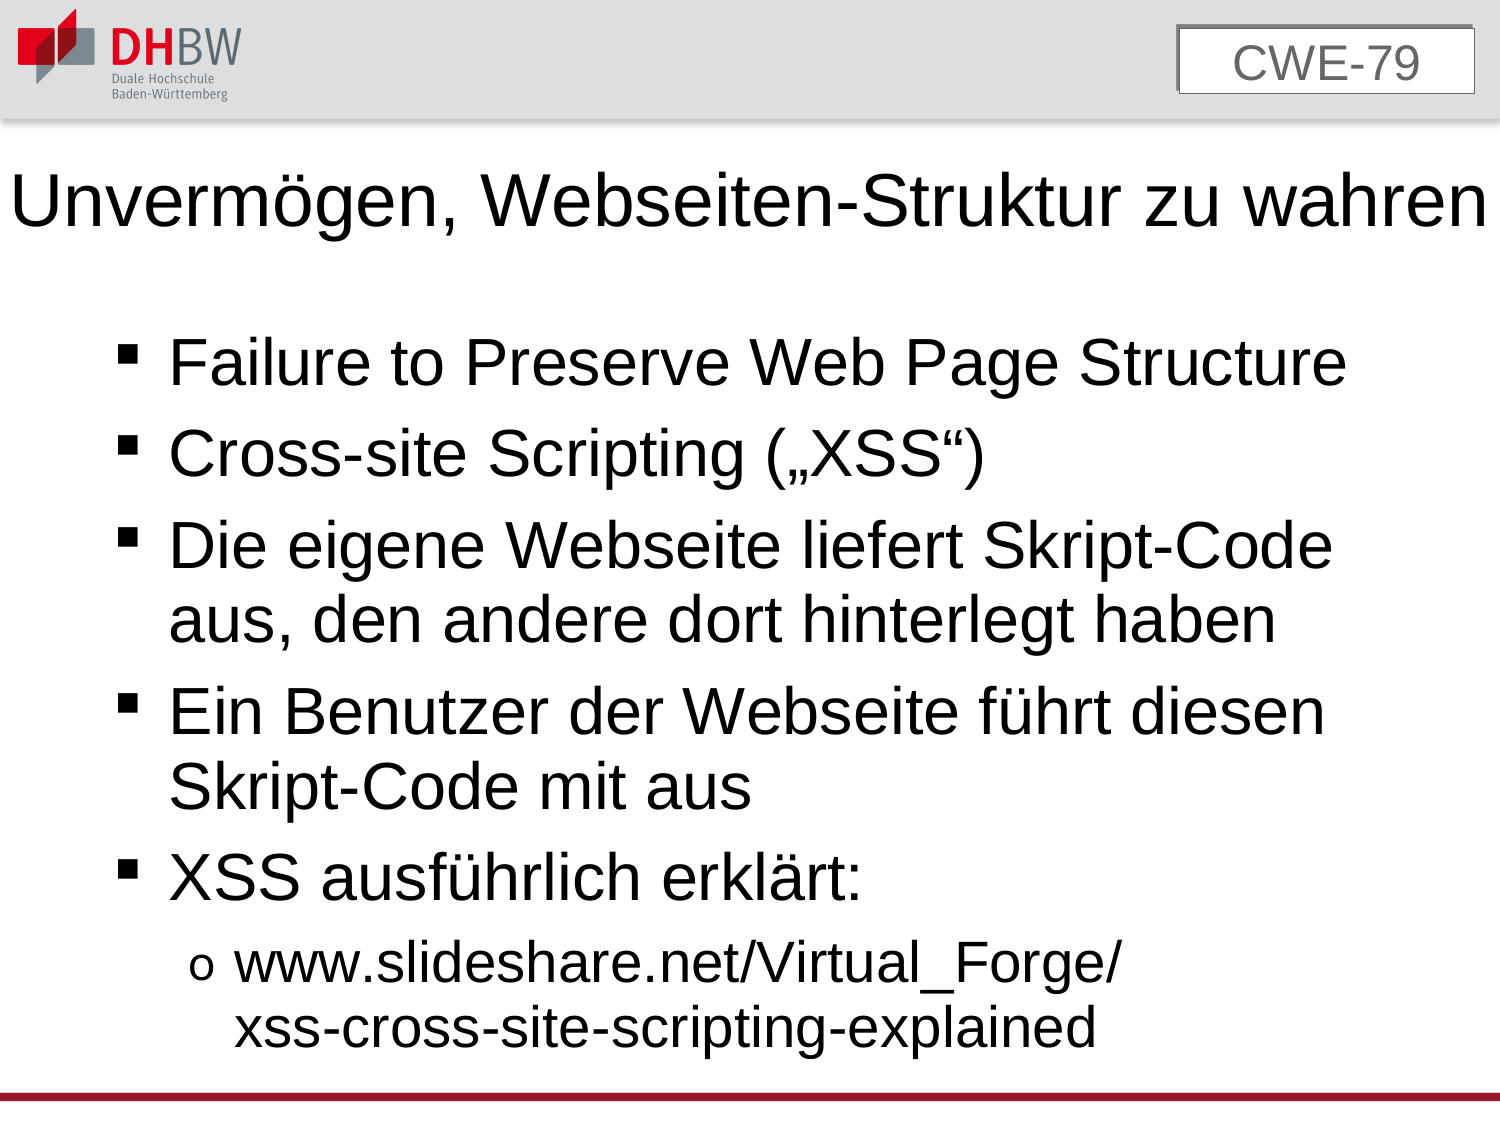

CWE-79
# Unvermögen, Webseiten-Struktur zu wahren
Failure to Preserve Web Page Structure
Cross-site Scripting („XSS“)
Die eigene Webseite liefert Skript-Code aus, den andere dort hinterlegt haben
Ein Benutzer der Webseite führt diesen Skript-Code mit aus
XSS ausführlich erklärt:
www.slideshare.net/Virtual_Forge/
xss-cross-site-scripting-explained